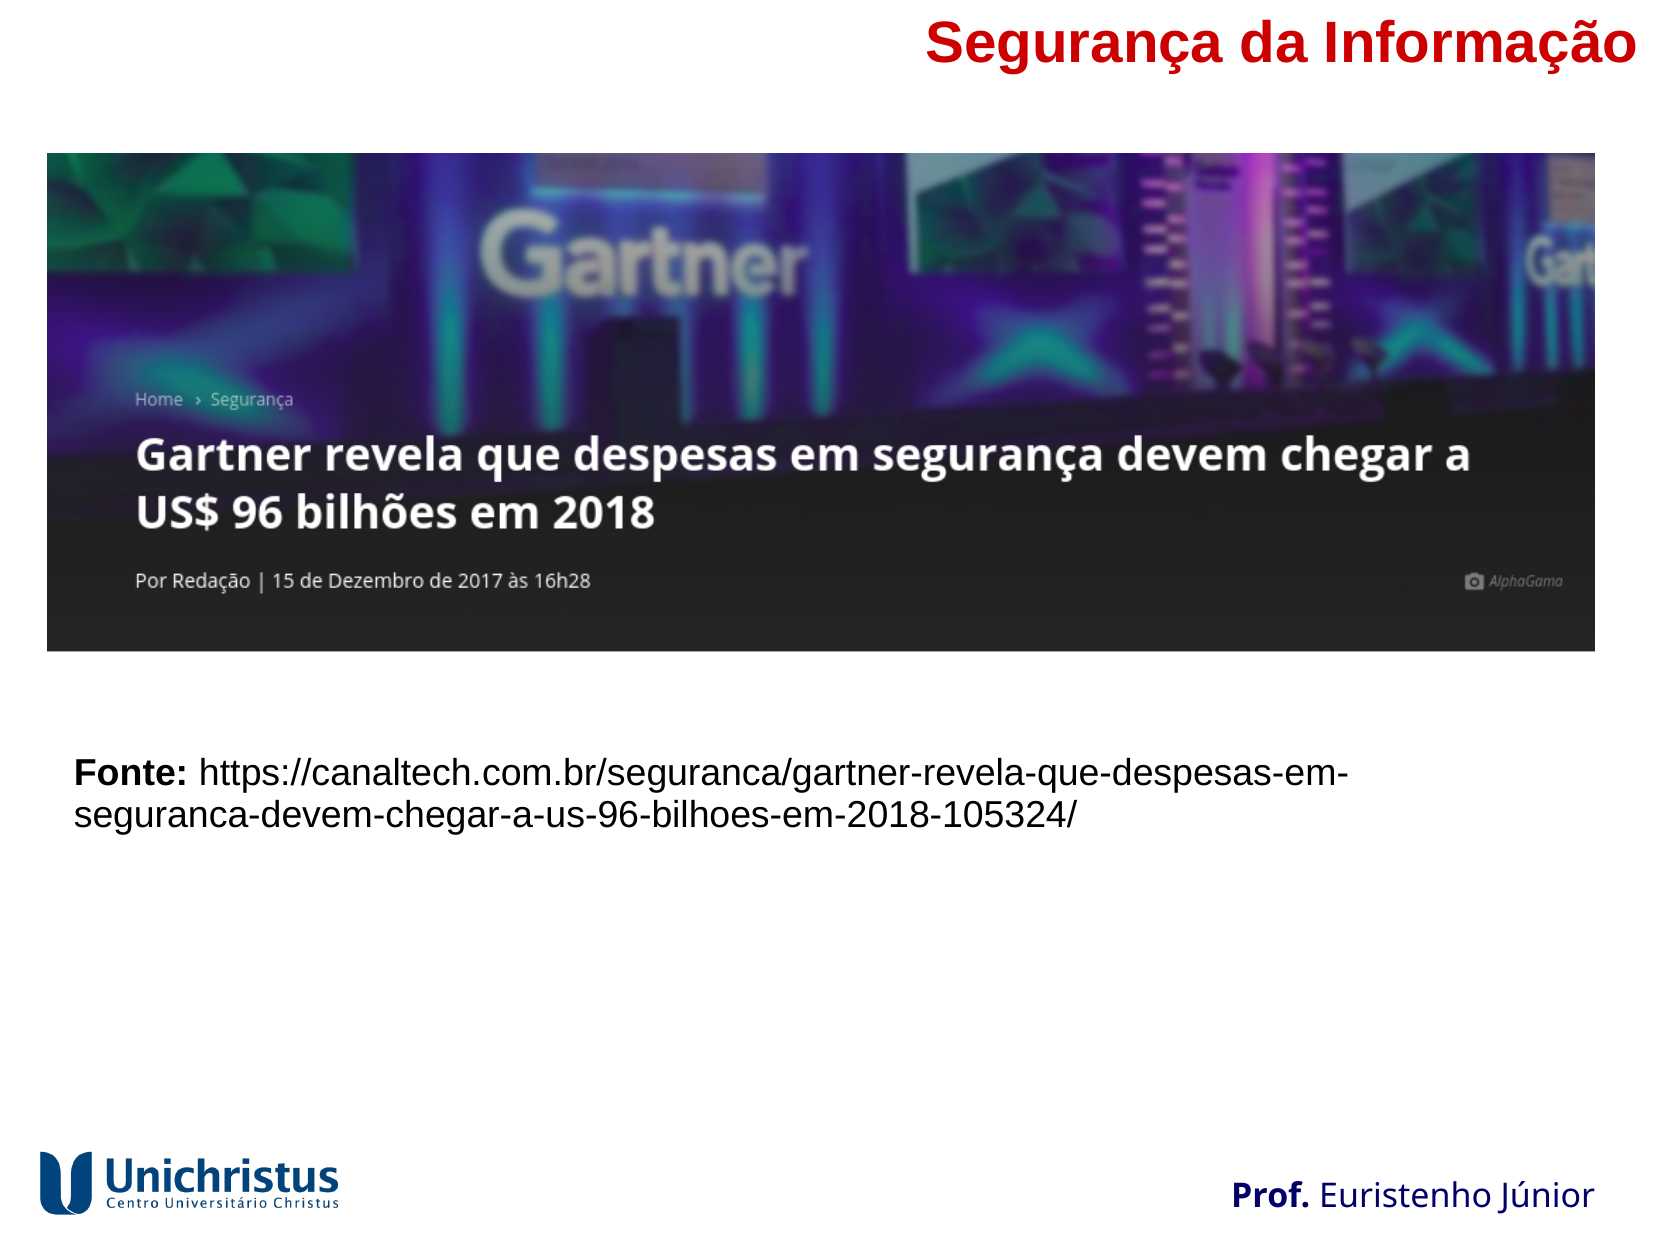

Segurança da Informação
Fonte: https://canaltech.com.br/seguranca/gartner-revela-que-despesas-em-seguranca-devem-chegar-a-us-96-bilhoes-em-2018-105324/
Prof. Euristenho Júnior